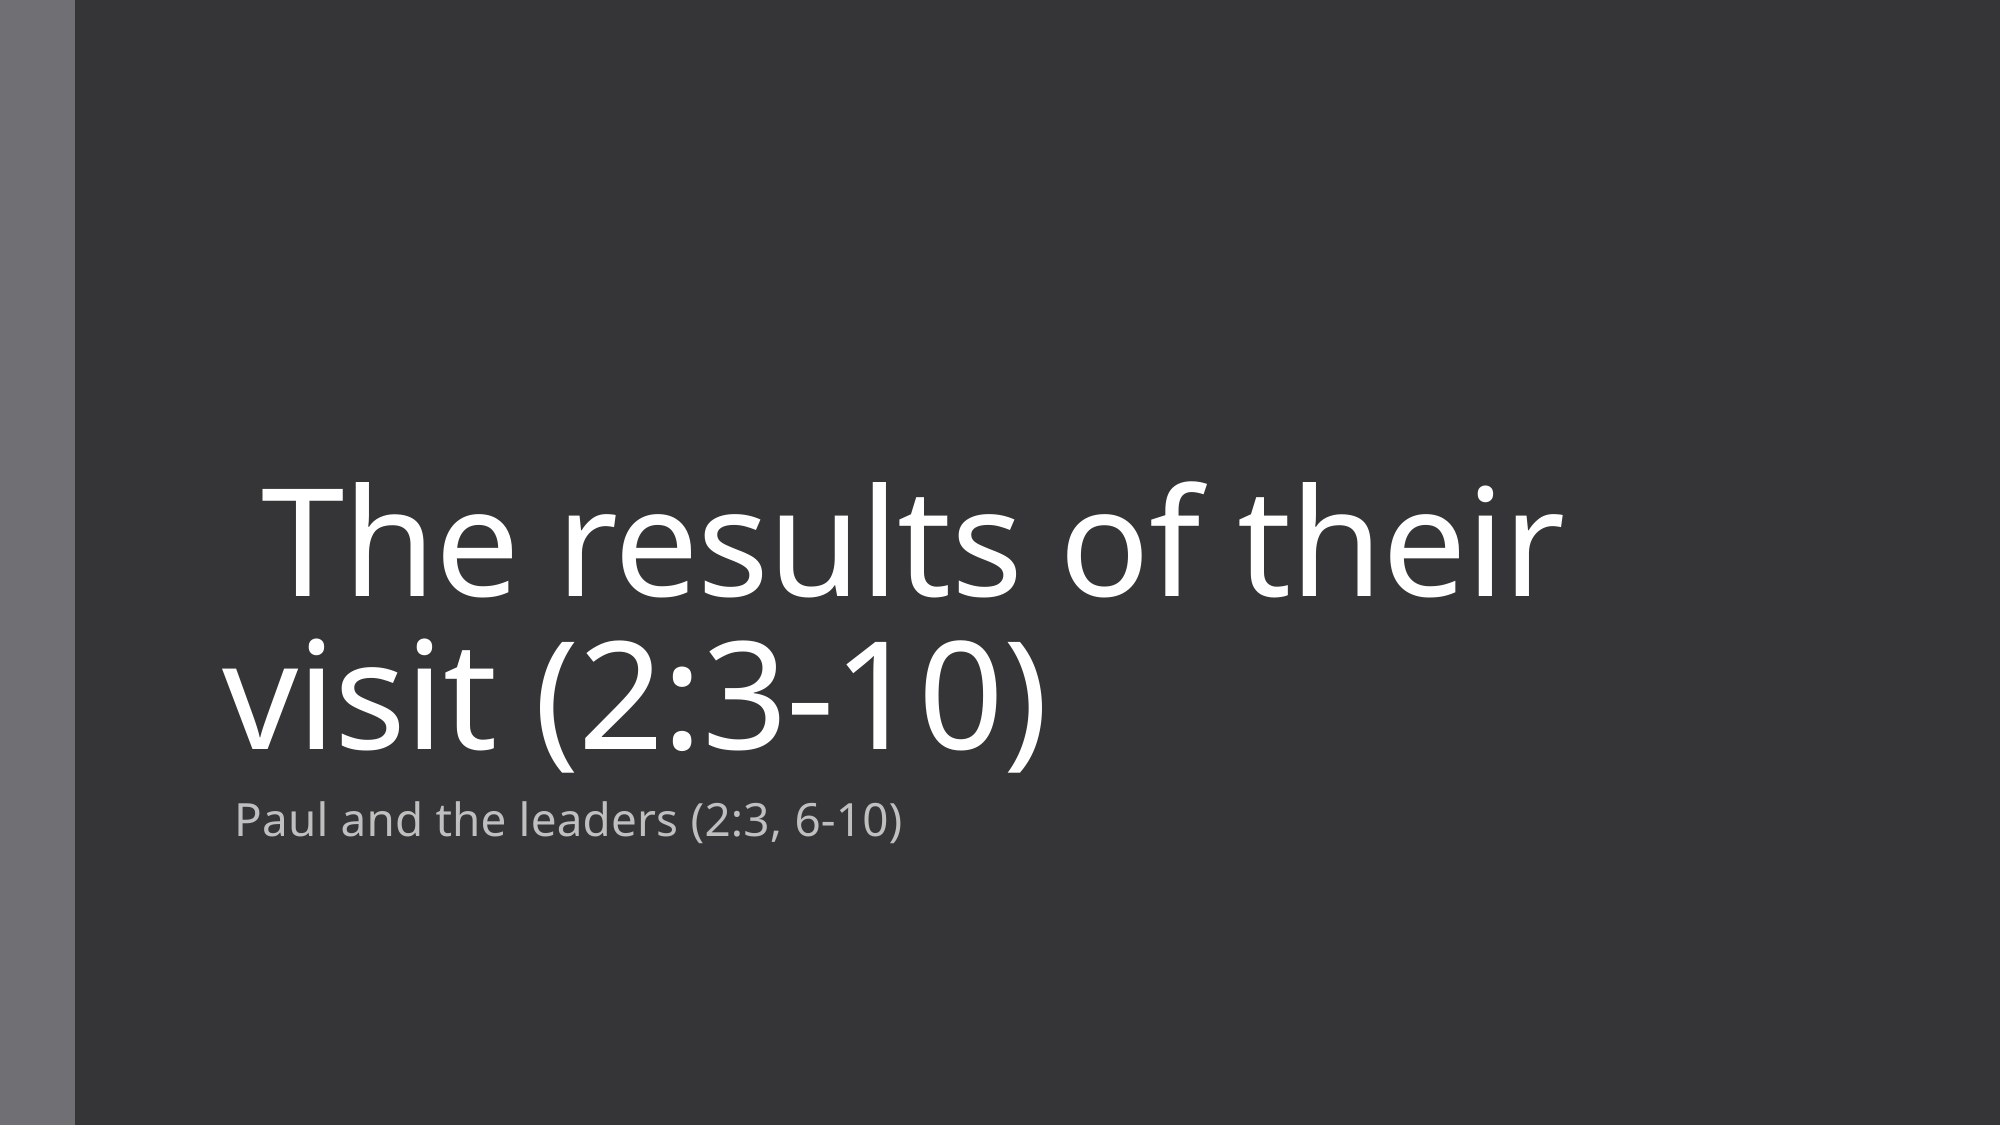

# The results of their visit (2:3-10)
 Paul and the leaders (2:3, 6-10)